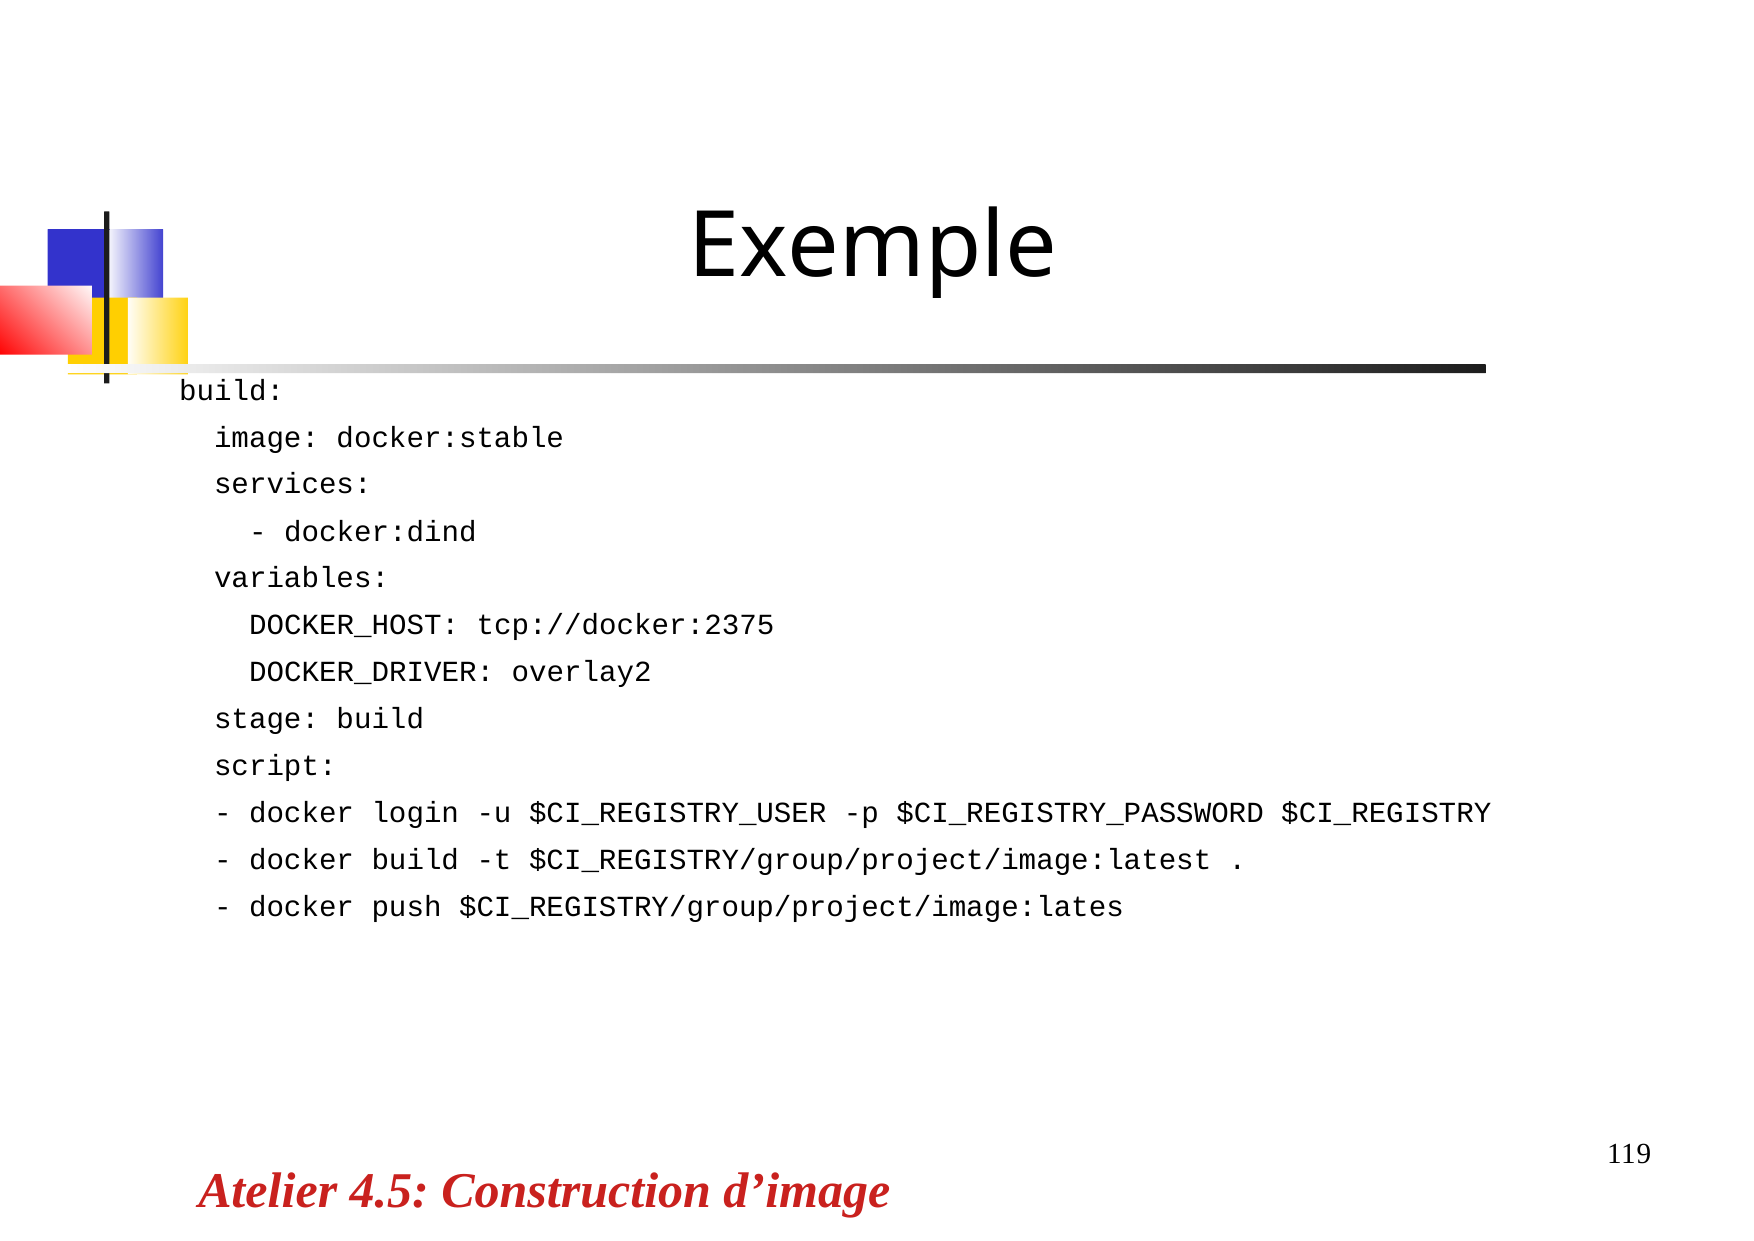

# Exemple
build:
 image: docker:stable
 services:
 - docker:dind
 variables:
 DOCKER_HOST: tcp://docker:2375
 DOCKER_DRIVER: overlay2
 stage: build
 script:
 - docker login -u $CI_REGISTRY_USER -p $CI_REGISTRY_PASSWORD $CI_REGISTRY
 - docker build -t $CI_REGISTRY/group/project/image:latest .
 - docker push $CI_REGISTRY/group/project/image:lates
Atelier 4.5: Construction d’image